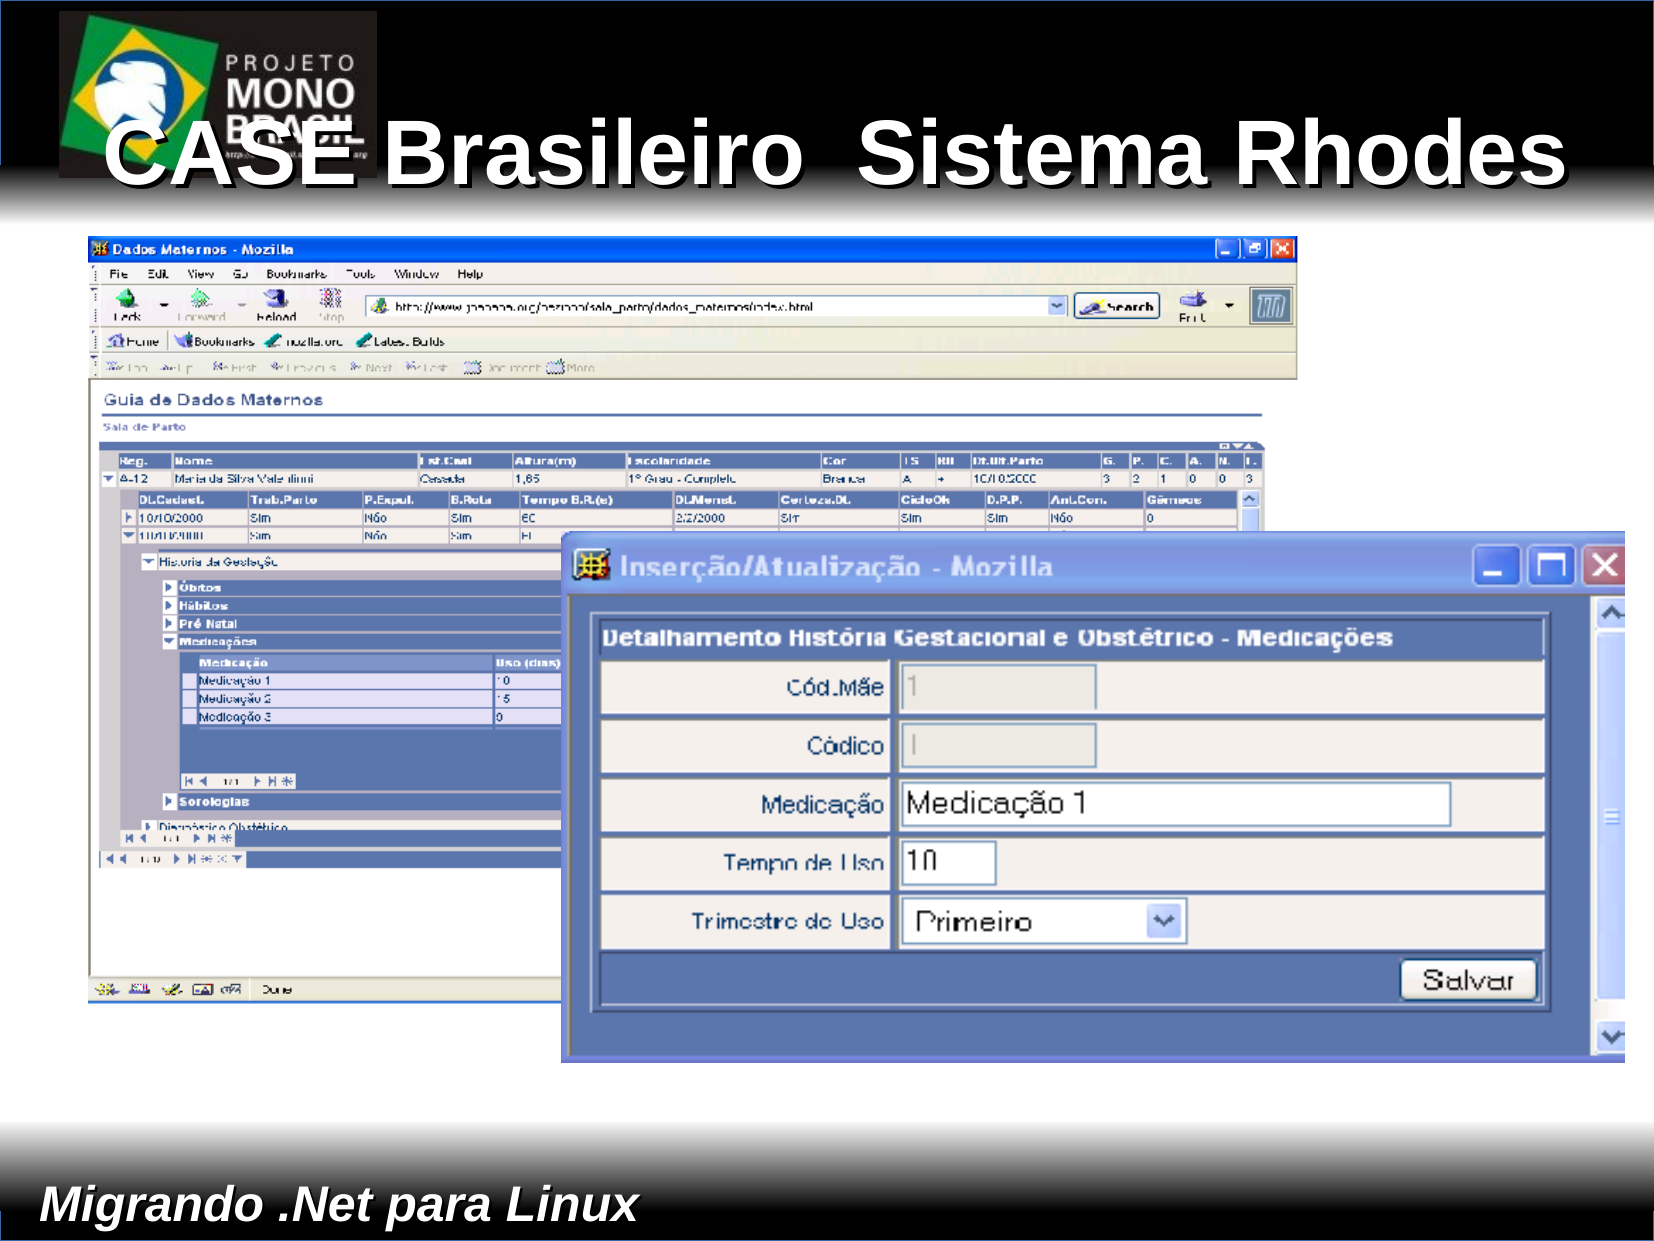

# CASE Brasileiro Sistema Rhodes
Migrando .Net para Linux